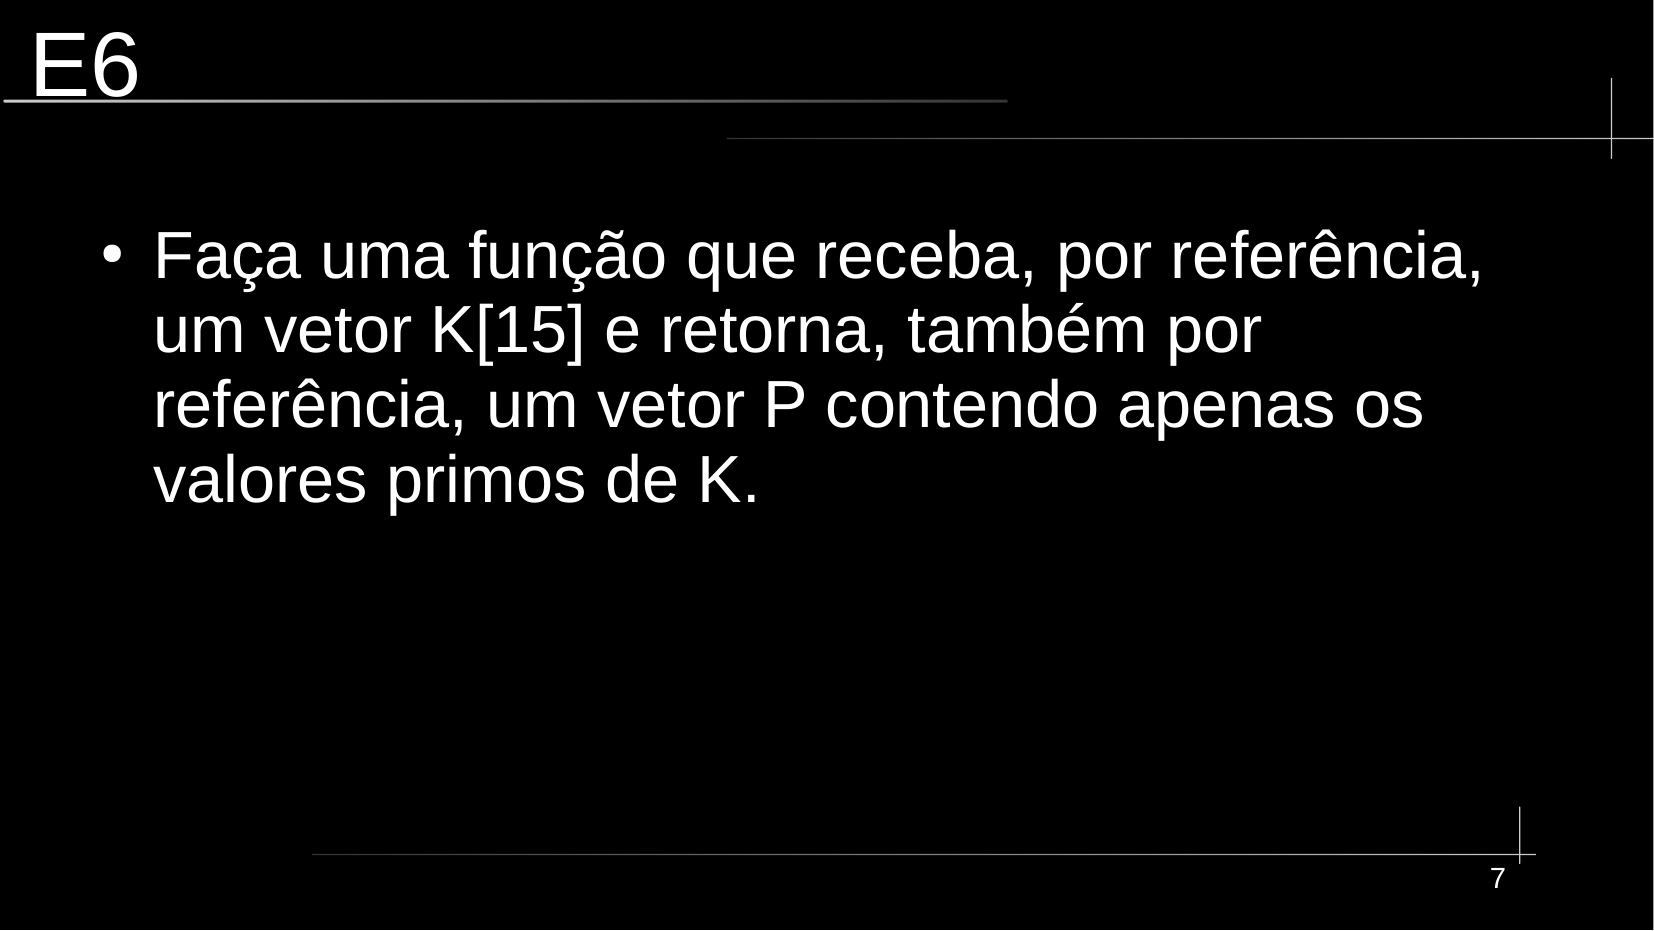

# E6
Faça uma função que receba, por referência, um vetor K[15] e retorna, também por referência, um vetor P contendo apenas os valores primos de K.
7